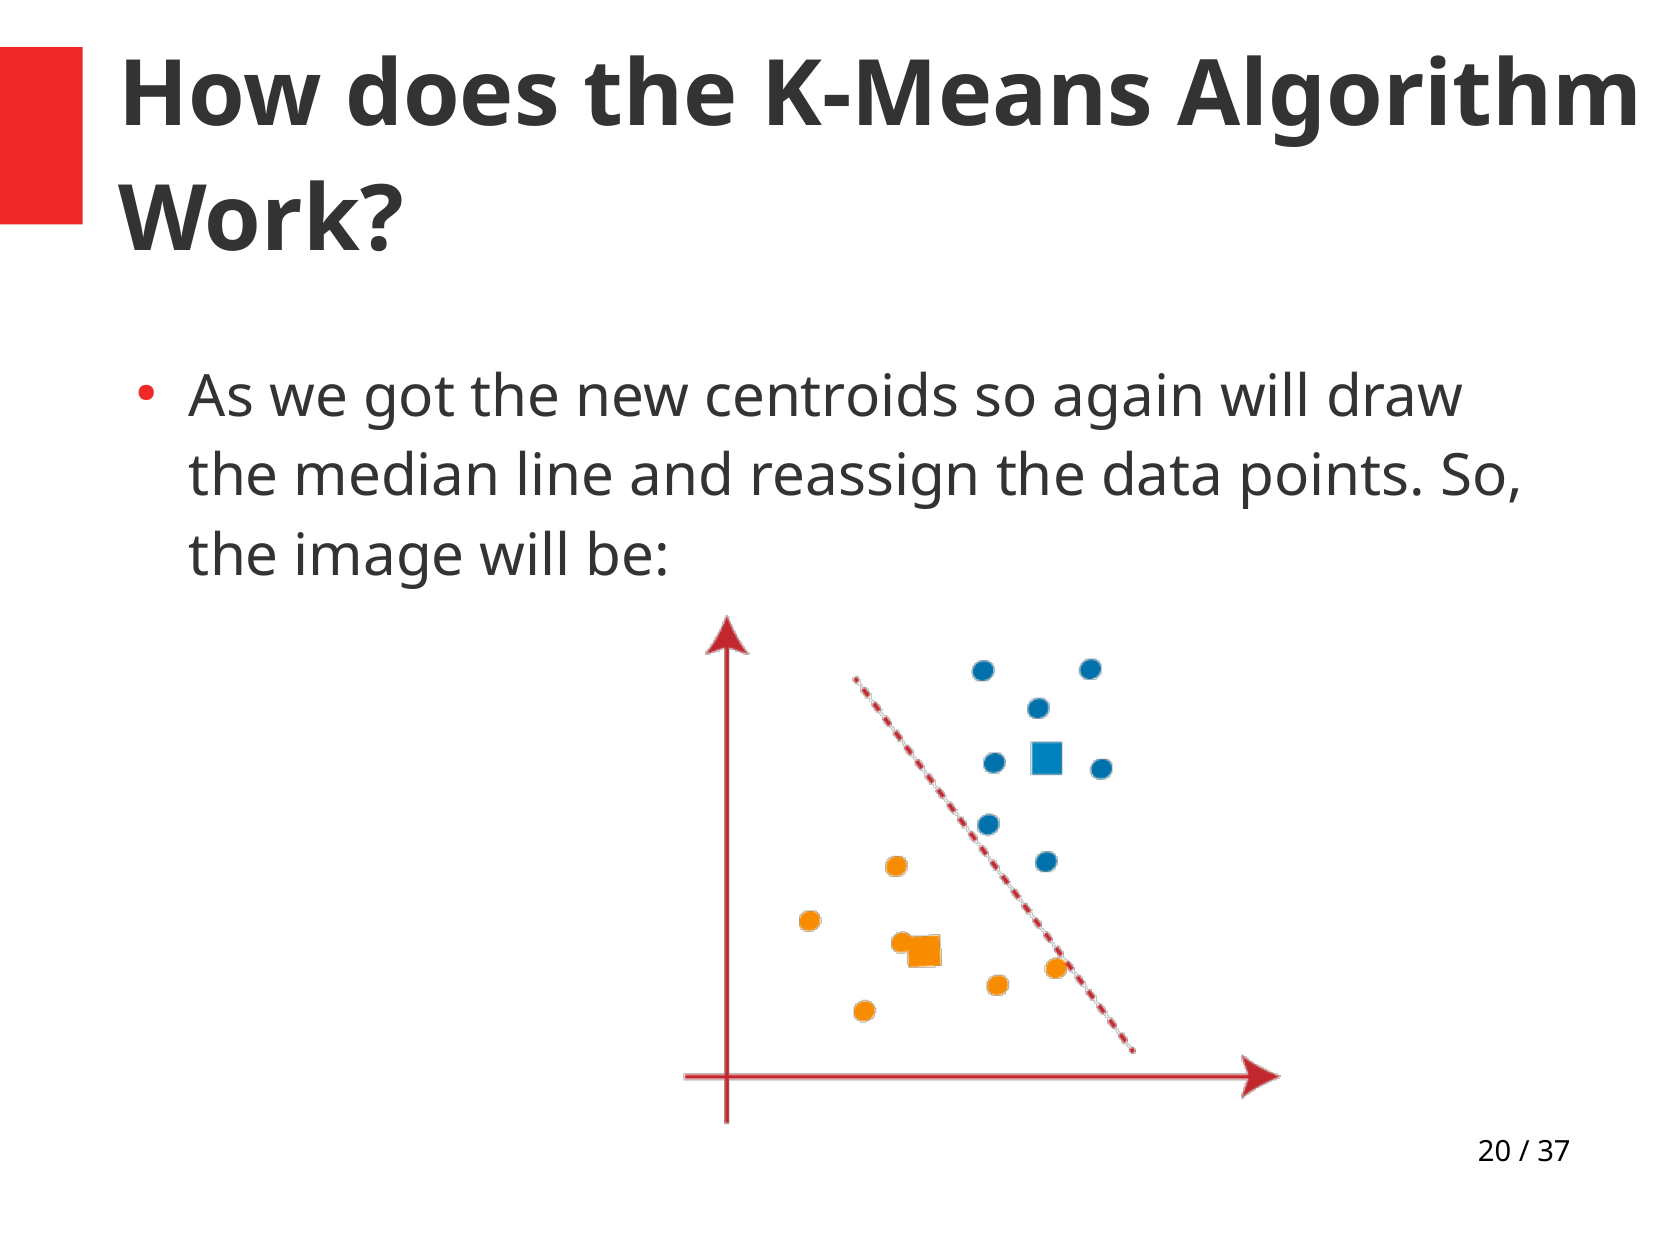

# How does the K-Means Algorithm Work?
As we got the new centroids so again will draw the median line and reassign the data points. So, the image will be:
20